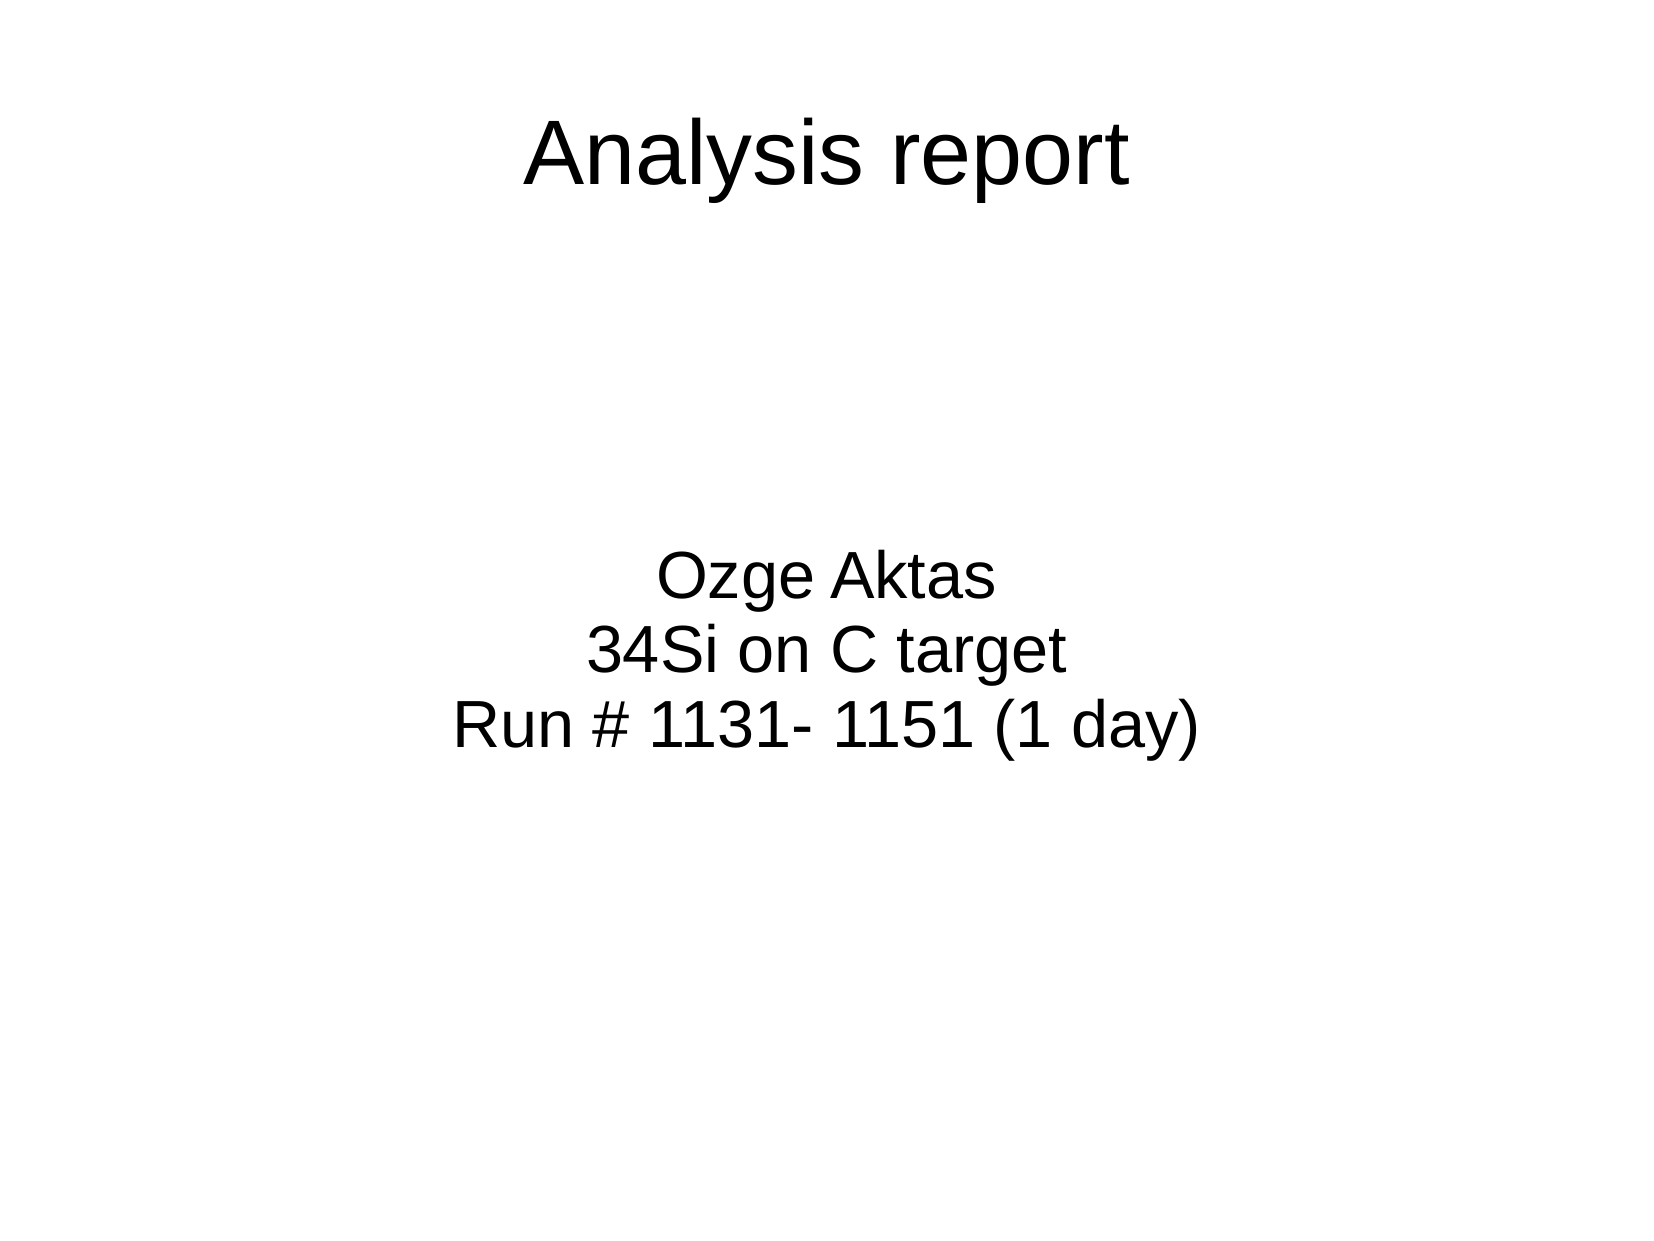

# Analysis report
Ozge Aktas
34Si on C target
Run # 1131- 1151 (1 day)